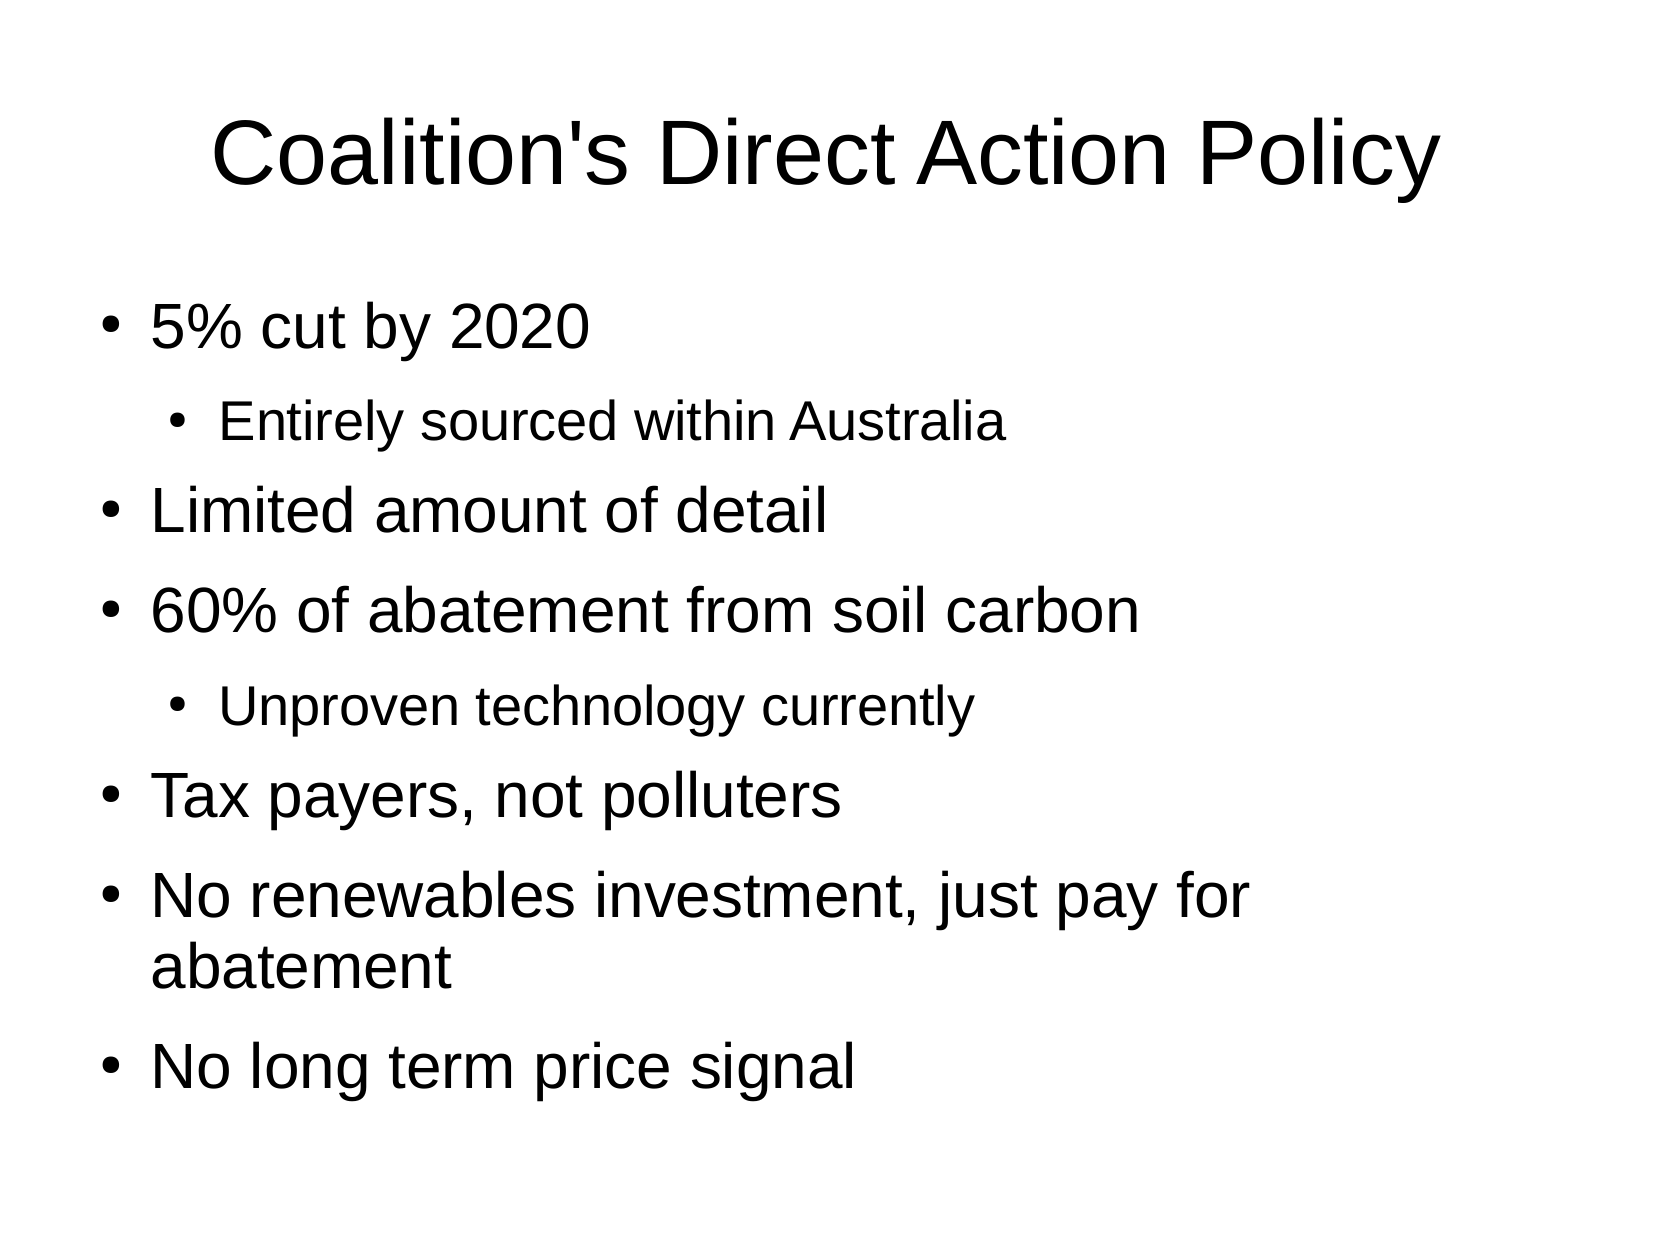

# Coalition's Direct Action Policy
5% cut by 2020
Entirely sourced within Australia
Limited amount of detail
60% of abatement from soil carbon
Unproven technology currently
Tax payers, not polluters
No renewables investment, just pay for abatement
No long term price signal